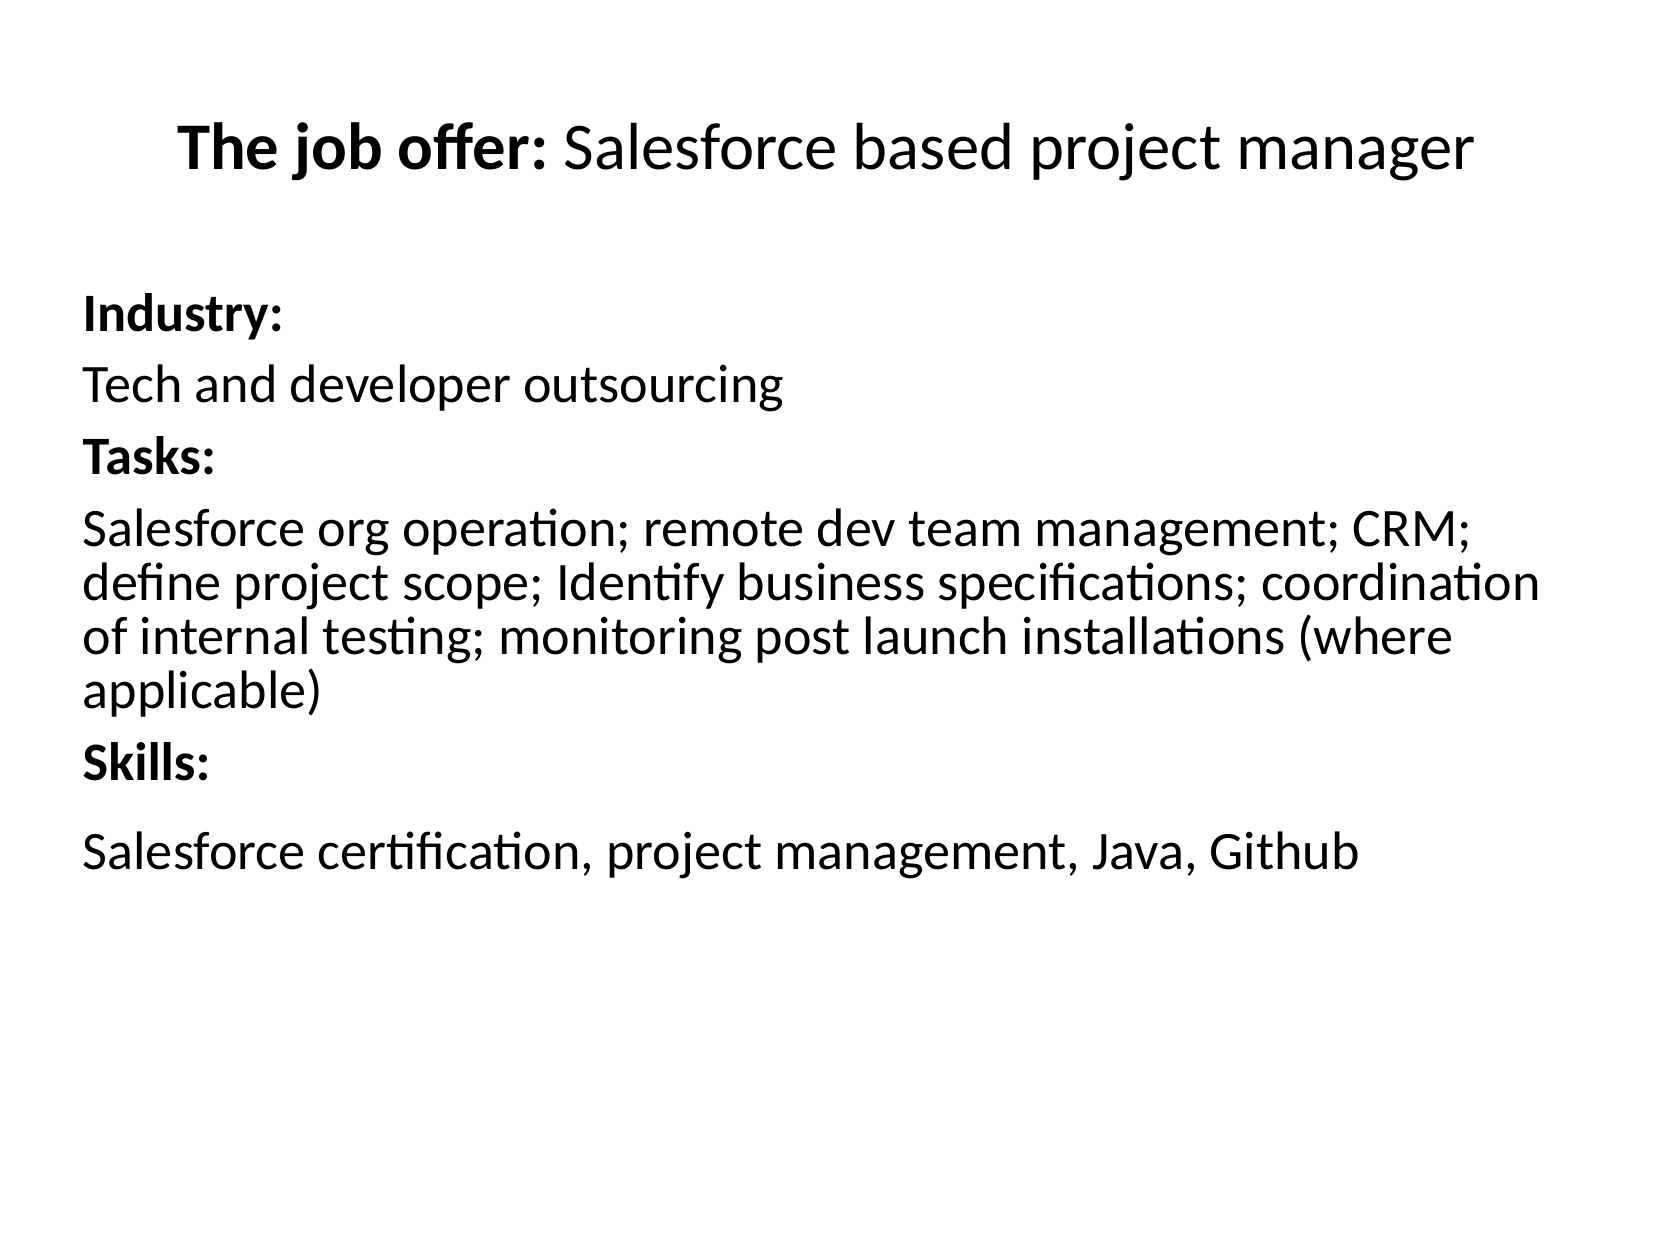

# The job offer: Salesforce based project manager
Industry:
Tech and developer outsourcing
Tasks:
Salesforce org operation; remote dev team management; CRM; define project scope; Identify business specifications; coordination of internal testing; monitoring post launch installations (where applicable)
Skills:
Salesforce certification, project management, Java, Github